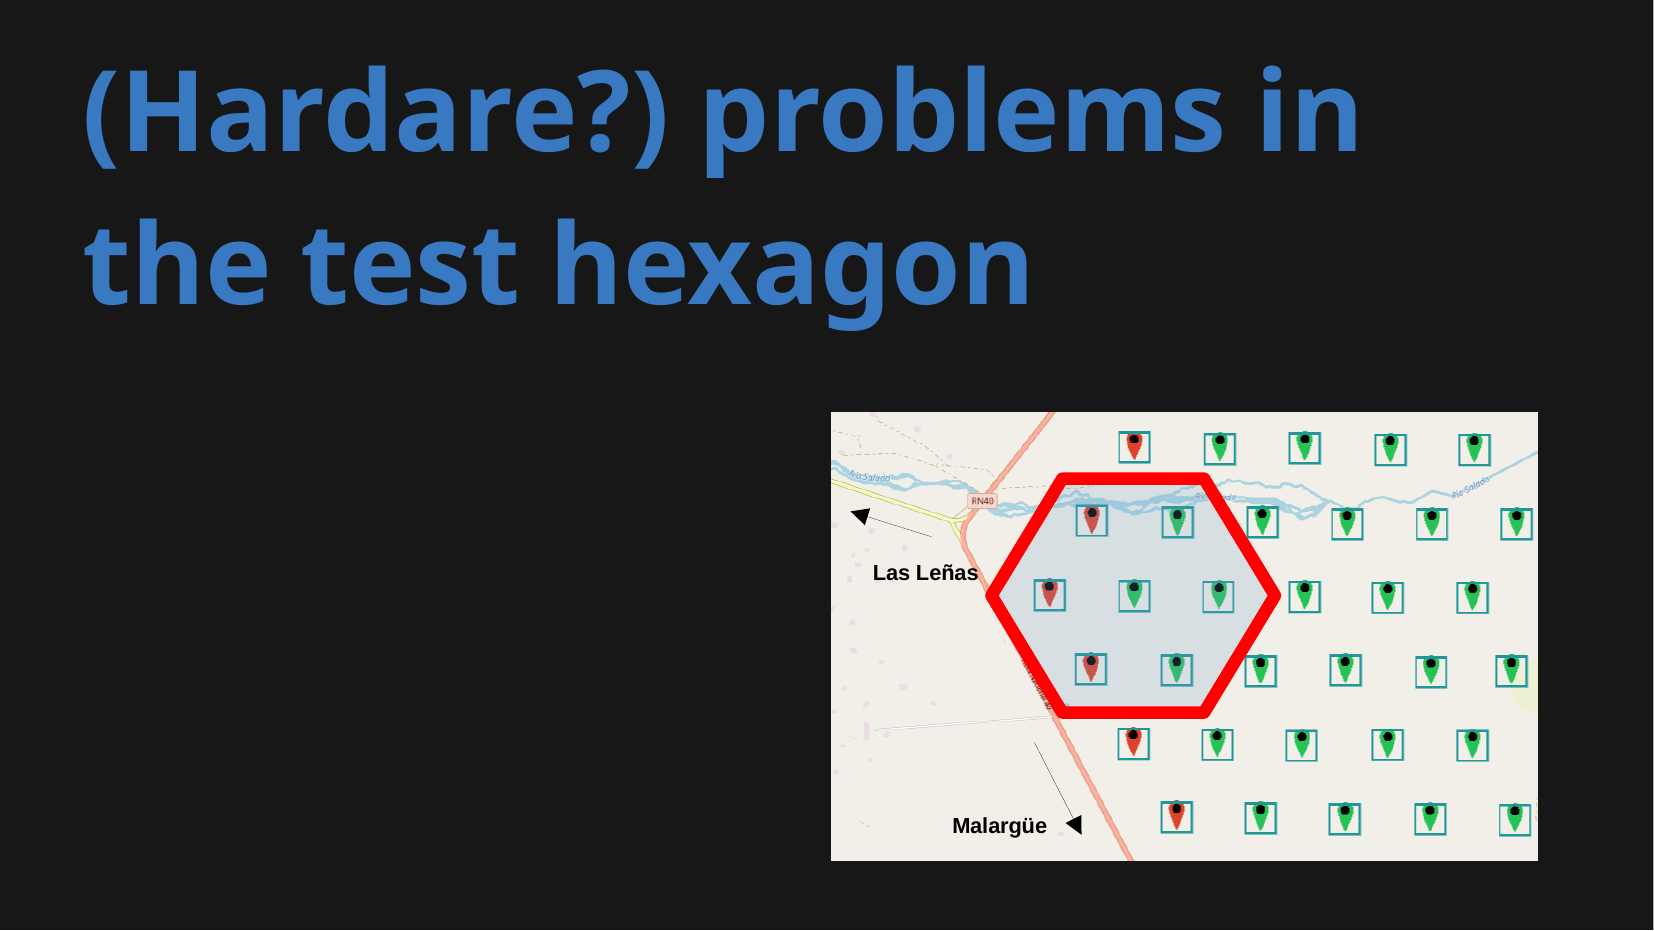

# (Hardare?) problems in the test hexagon
Las Leñas
Malargüe